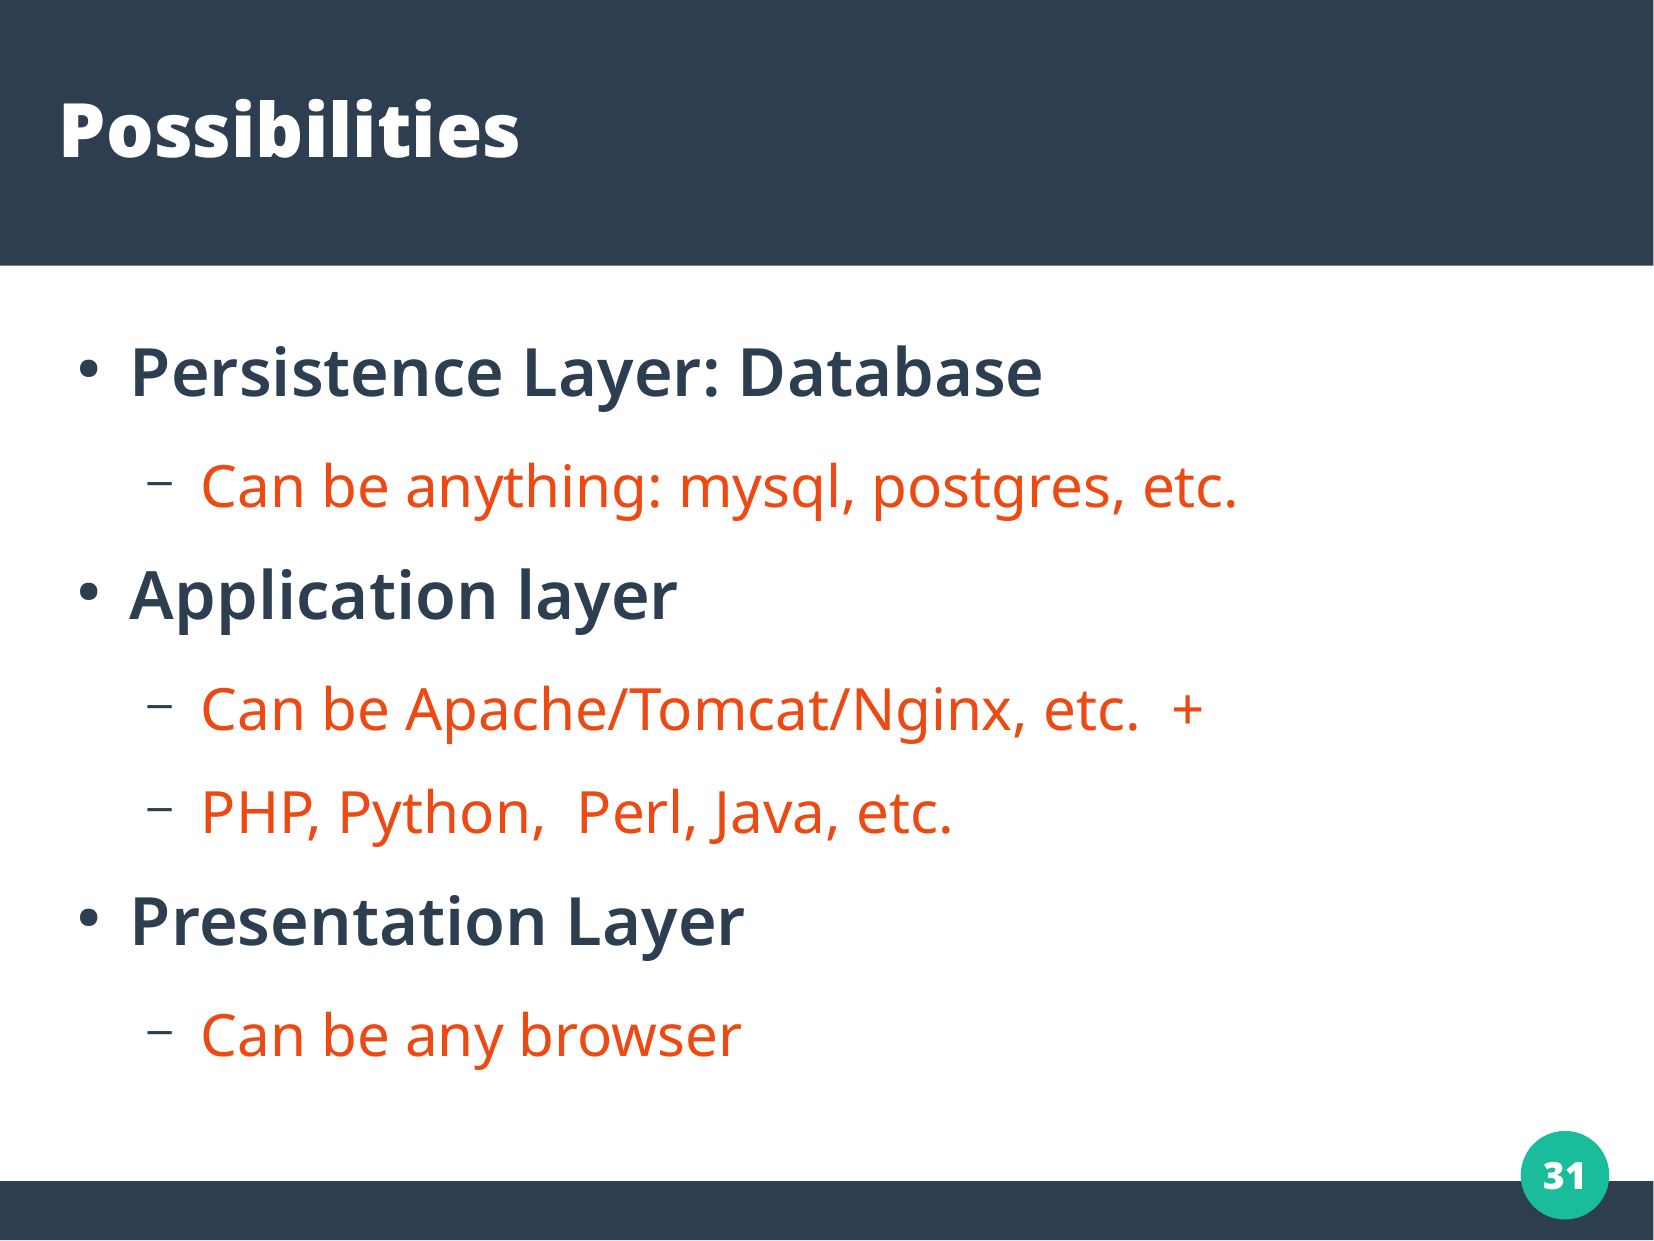

# Possibilities
Persistence Layer: Database
Can be anything: mysql, postgres, etc.
Application layer
Can be Apache/Tomcat/Nginx, etc. +
PHP, Python, Perl, Java, etc.
Presentation Layer
Can be any browser
31